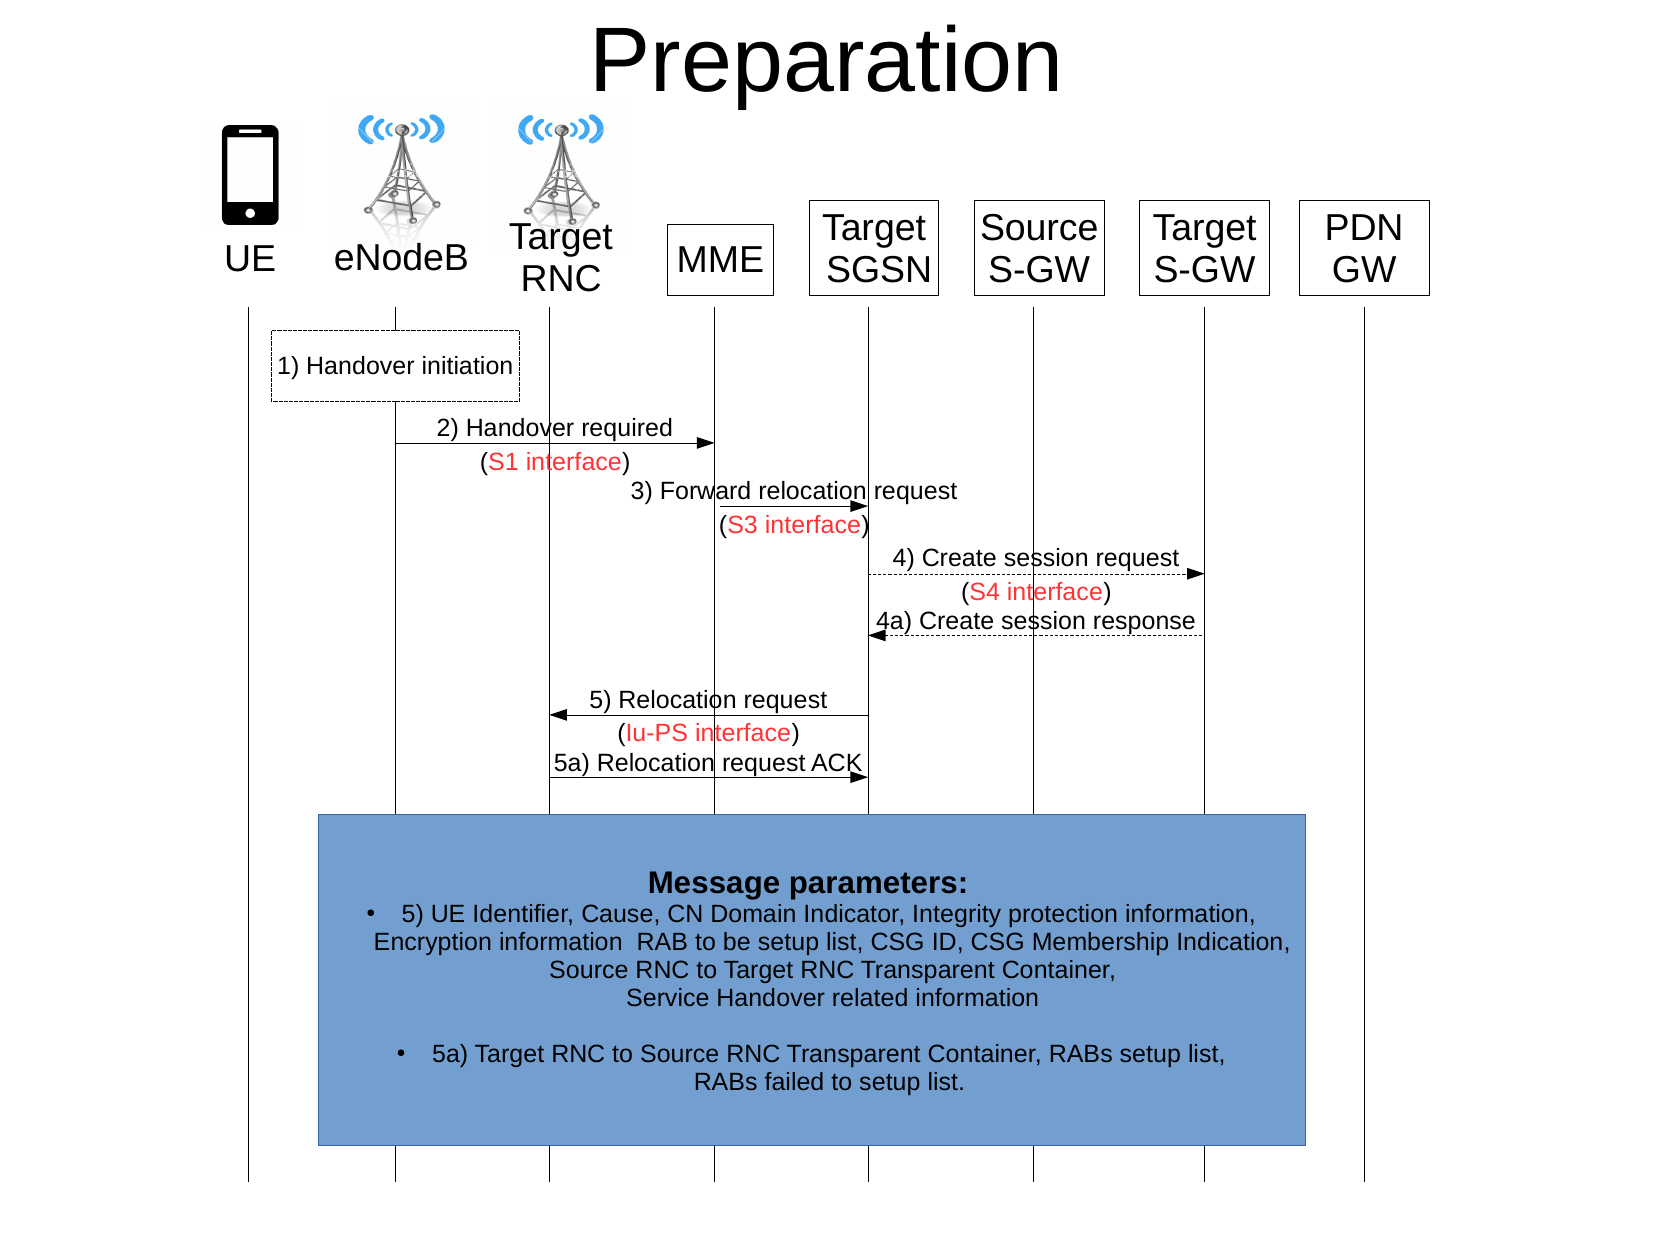

# Preparation
eNodeB
Target
RNC
UE
Target
 SGSN
Source
S-GW
Target
S-GW
PDN
GW
MME
1) Handover initiation
2) Handover required
(S1 interface)
3) Forward relocation request
(S3 interface)
4) Create session request
(S4 interface)
4a) Create session response
5) Relocation request
(Iu-PS interface)
5a) Relocation request ACK
Message parameters:
5) UE Identifier, Cause, CN Domain Indicator, Integrity protection information,
 Encryption information RAB to be setup list, CSG ID, CSG Membership Indication,
 Source RNC to Target RNC Transparent Container,
 Service Handover related information
5a) Target RNC to Source RNC Transparent Container, RABs setup list,
RABs failed to setup list.